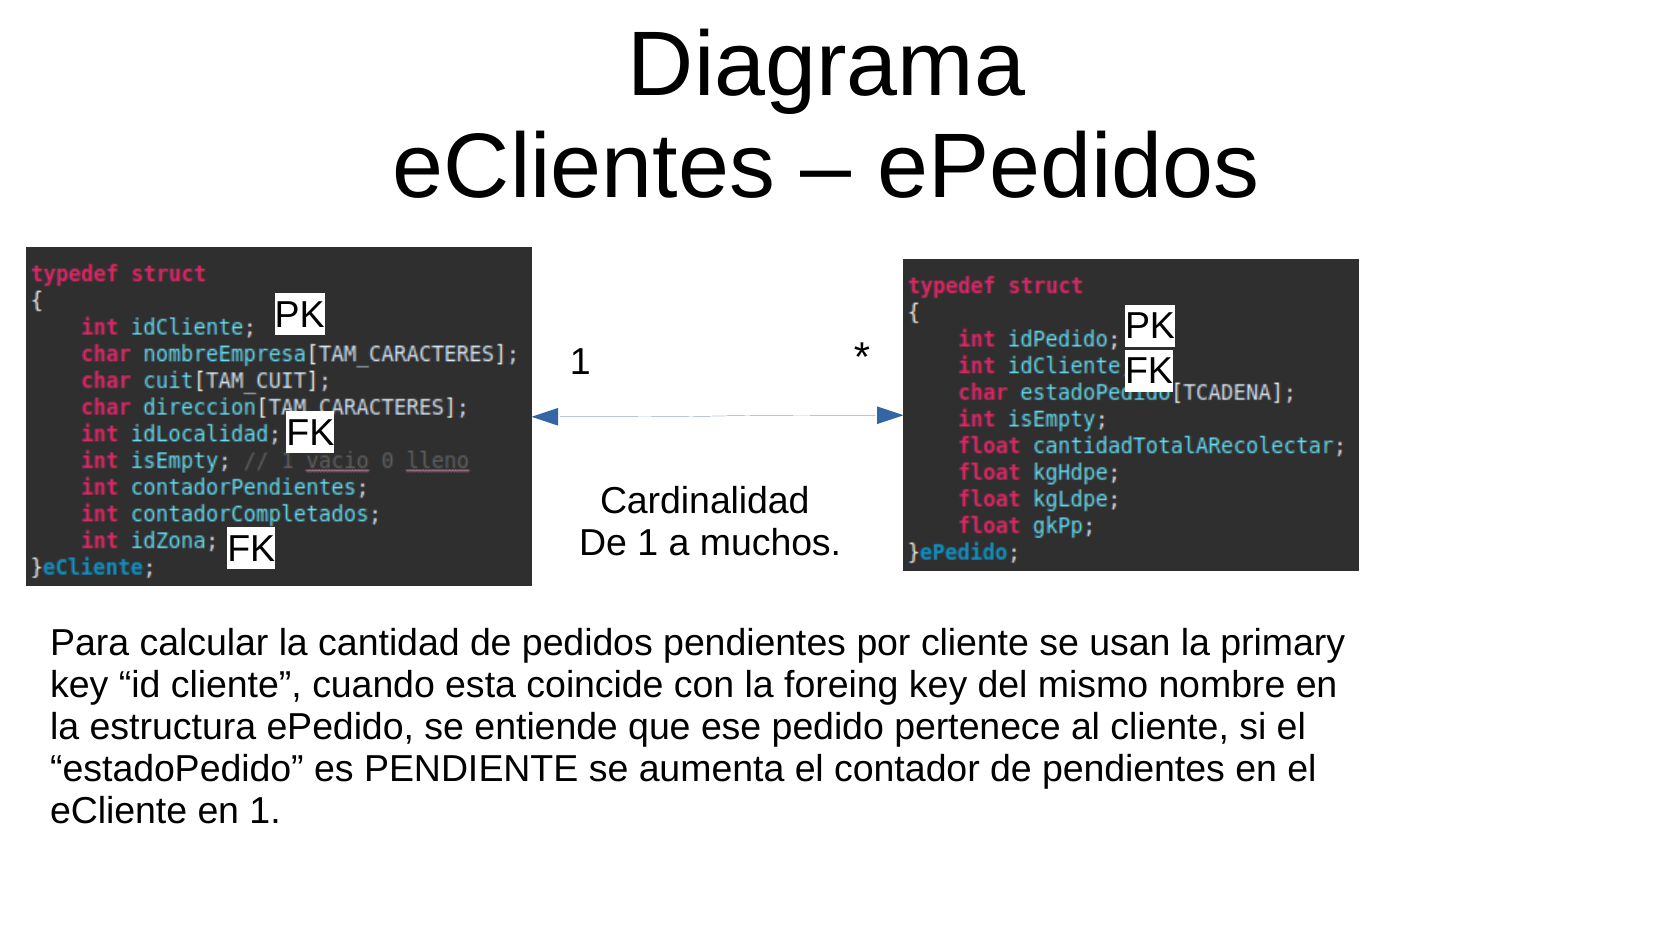

# Diagrama eClientes – ePedidos
PK
PK
*
1
FK
FK
 Cardinalidad
 De 1 a muchos.
FK
Para calcular la cantidad de pedidos pendientes por cliente se usan la primary key “id cliente”, cuando esta coincide con la foreing key del mismo nombre en la estructura ePedido, se entiende que ese pedido pertenece al cliente, si el “estadoPedido” es PENDIENTE se aumenta el contador de pendientes en el eCliente en 1.